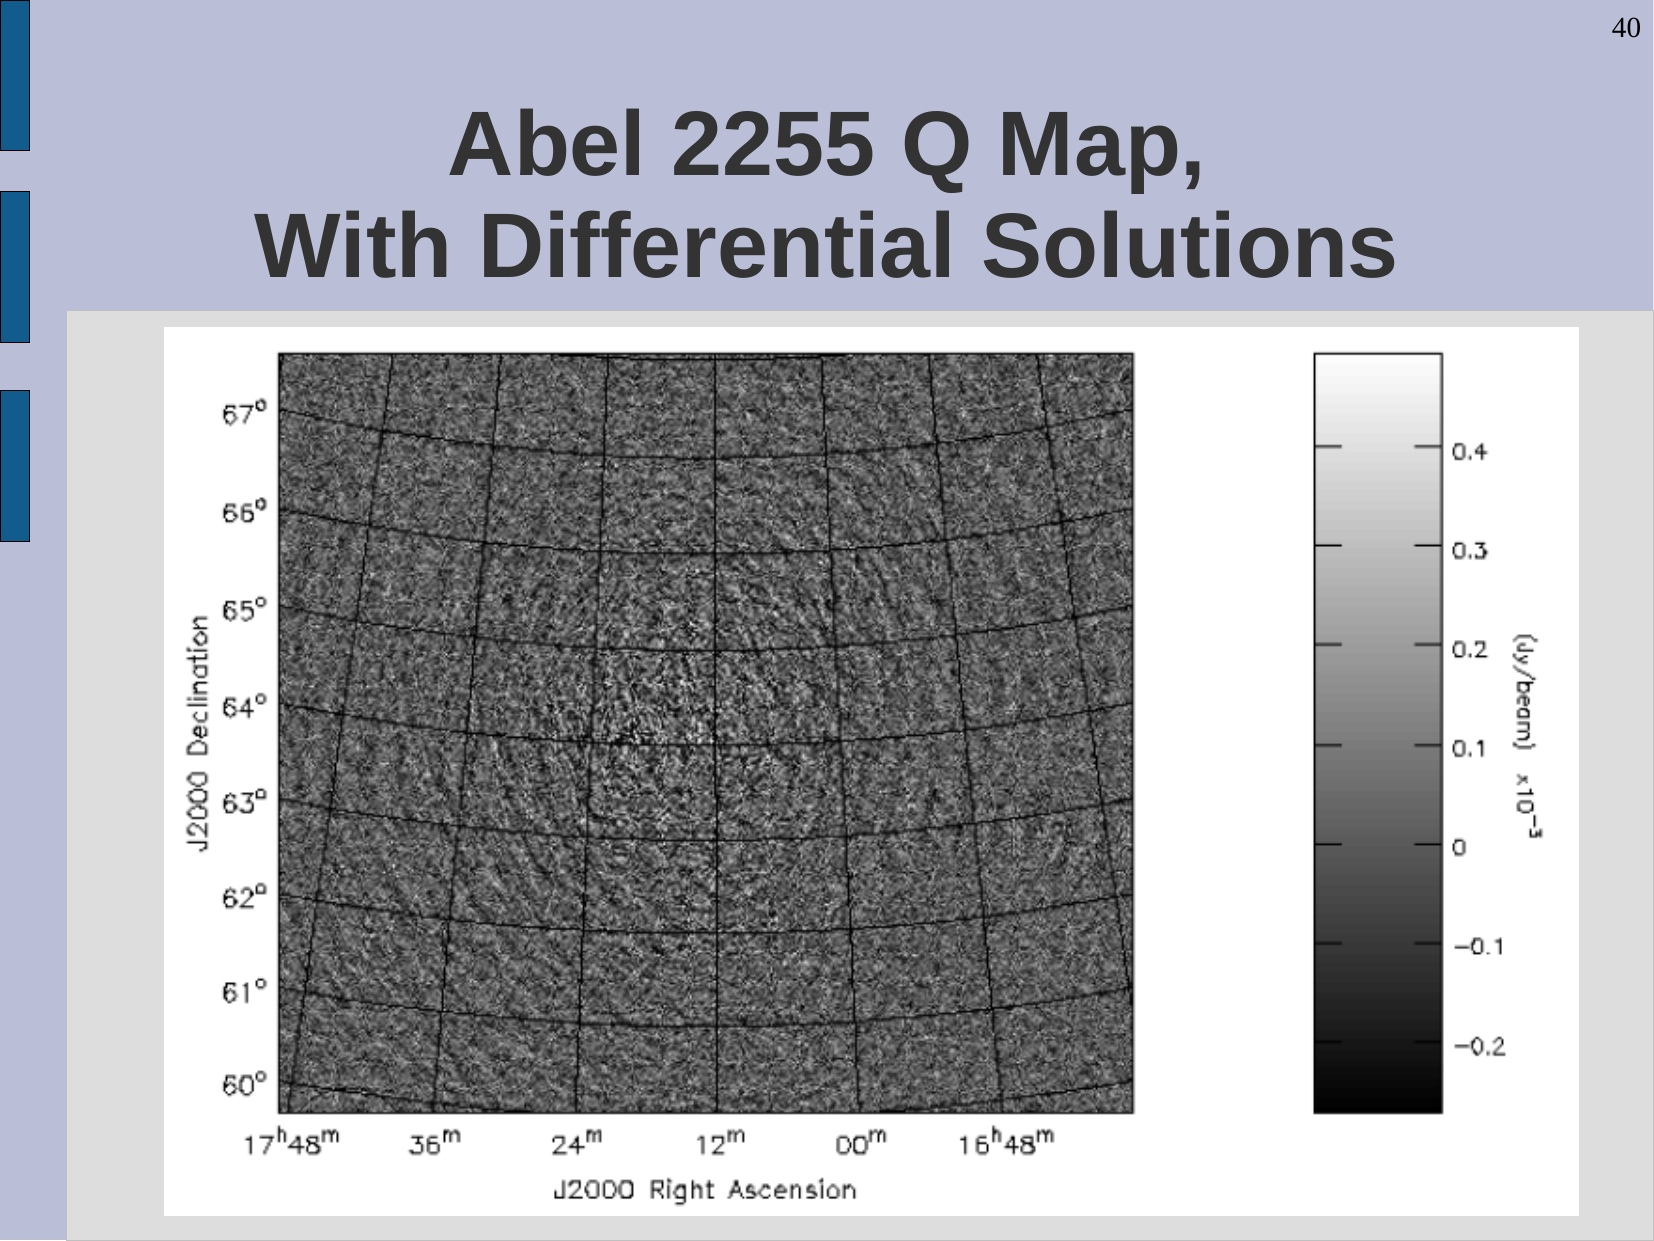

40
# Abel 2255 Q Map, With Differential Solutions